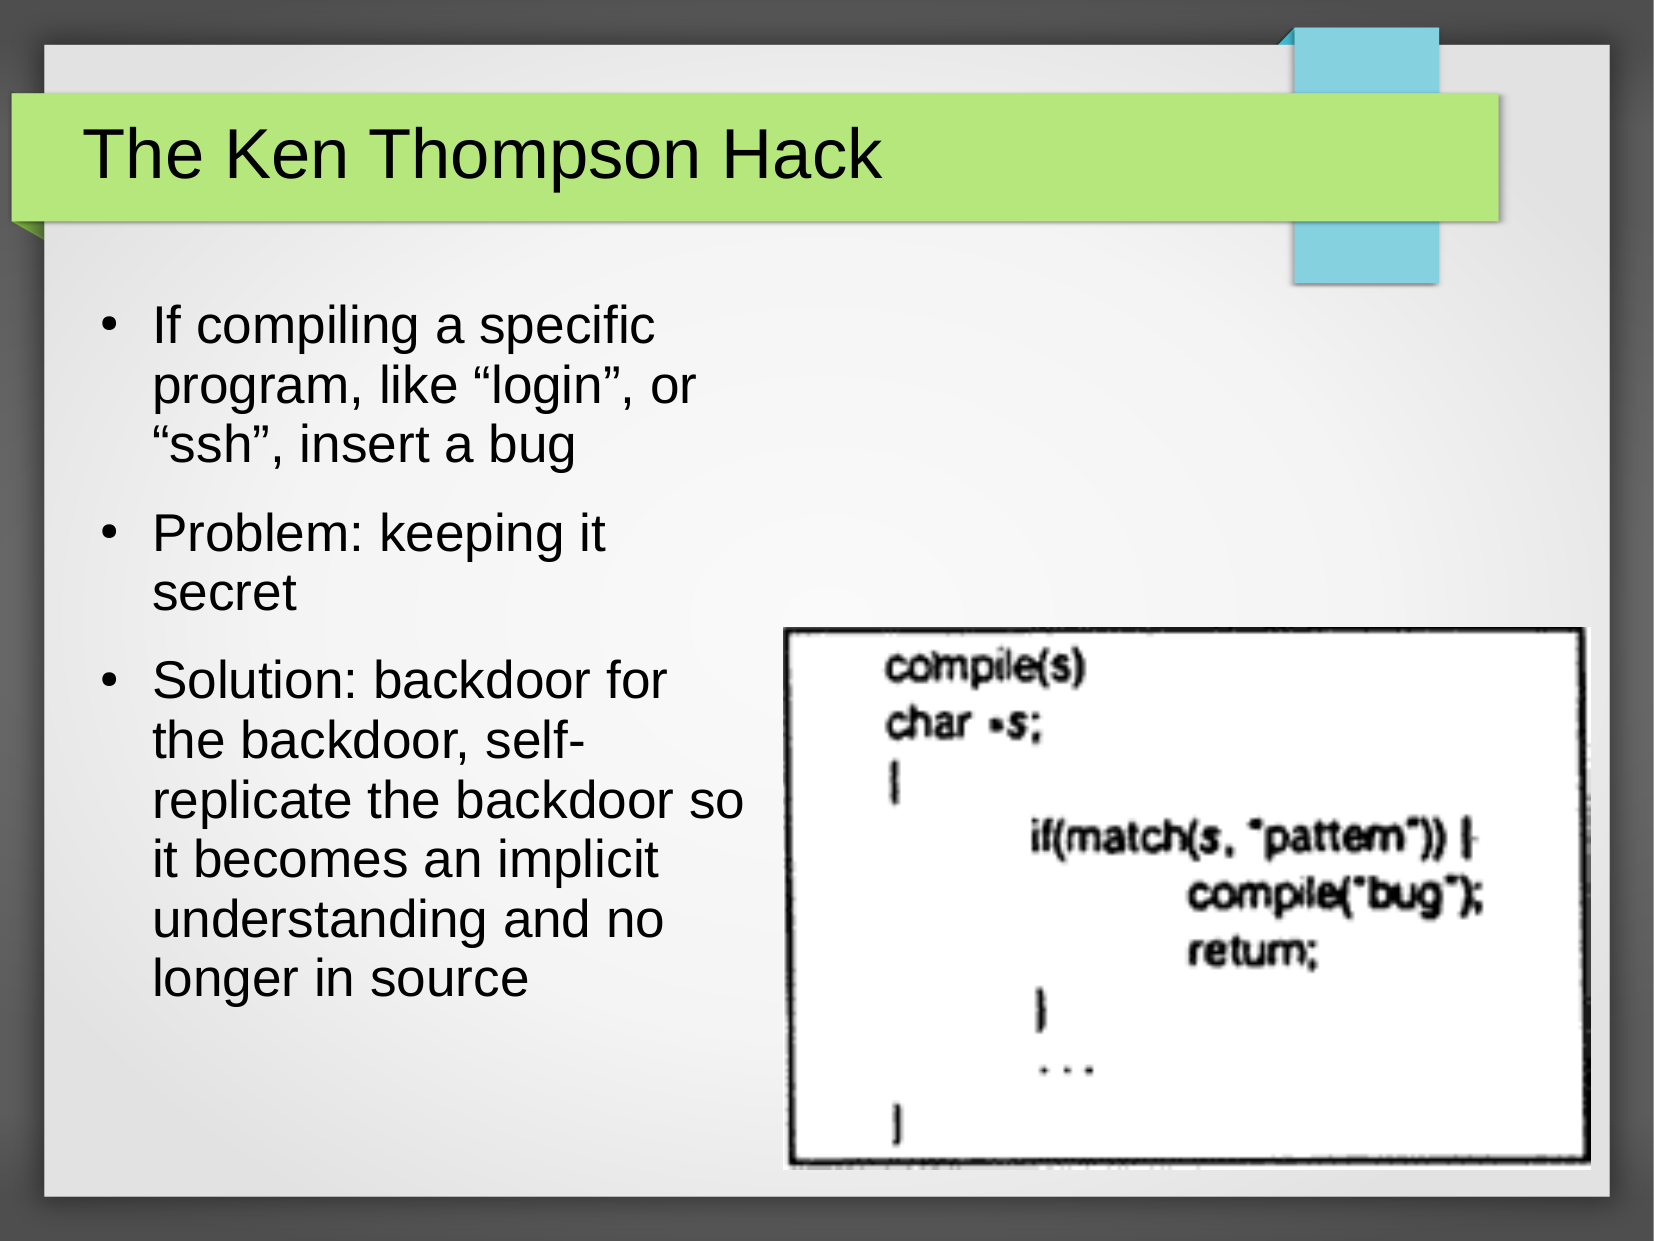

# The Ken Thompson Hack
If compiling a specific program, like “login”, or “ssh”, insert a bug
Problem: keeping it secret
Solution: backdoor for the backdoor, self-replicate the backdoor so it becomes an implicit understanding and no longer in source